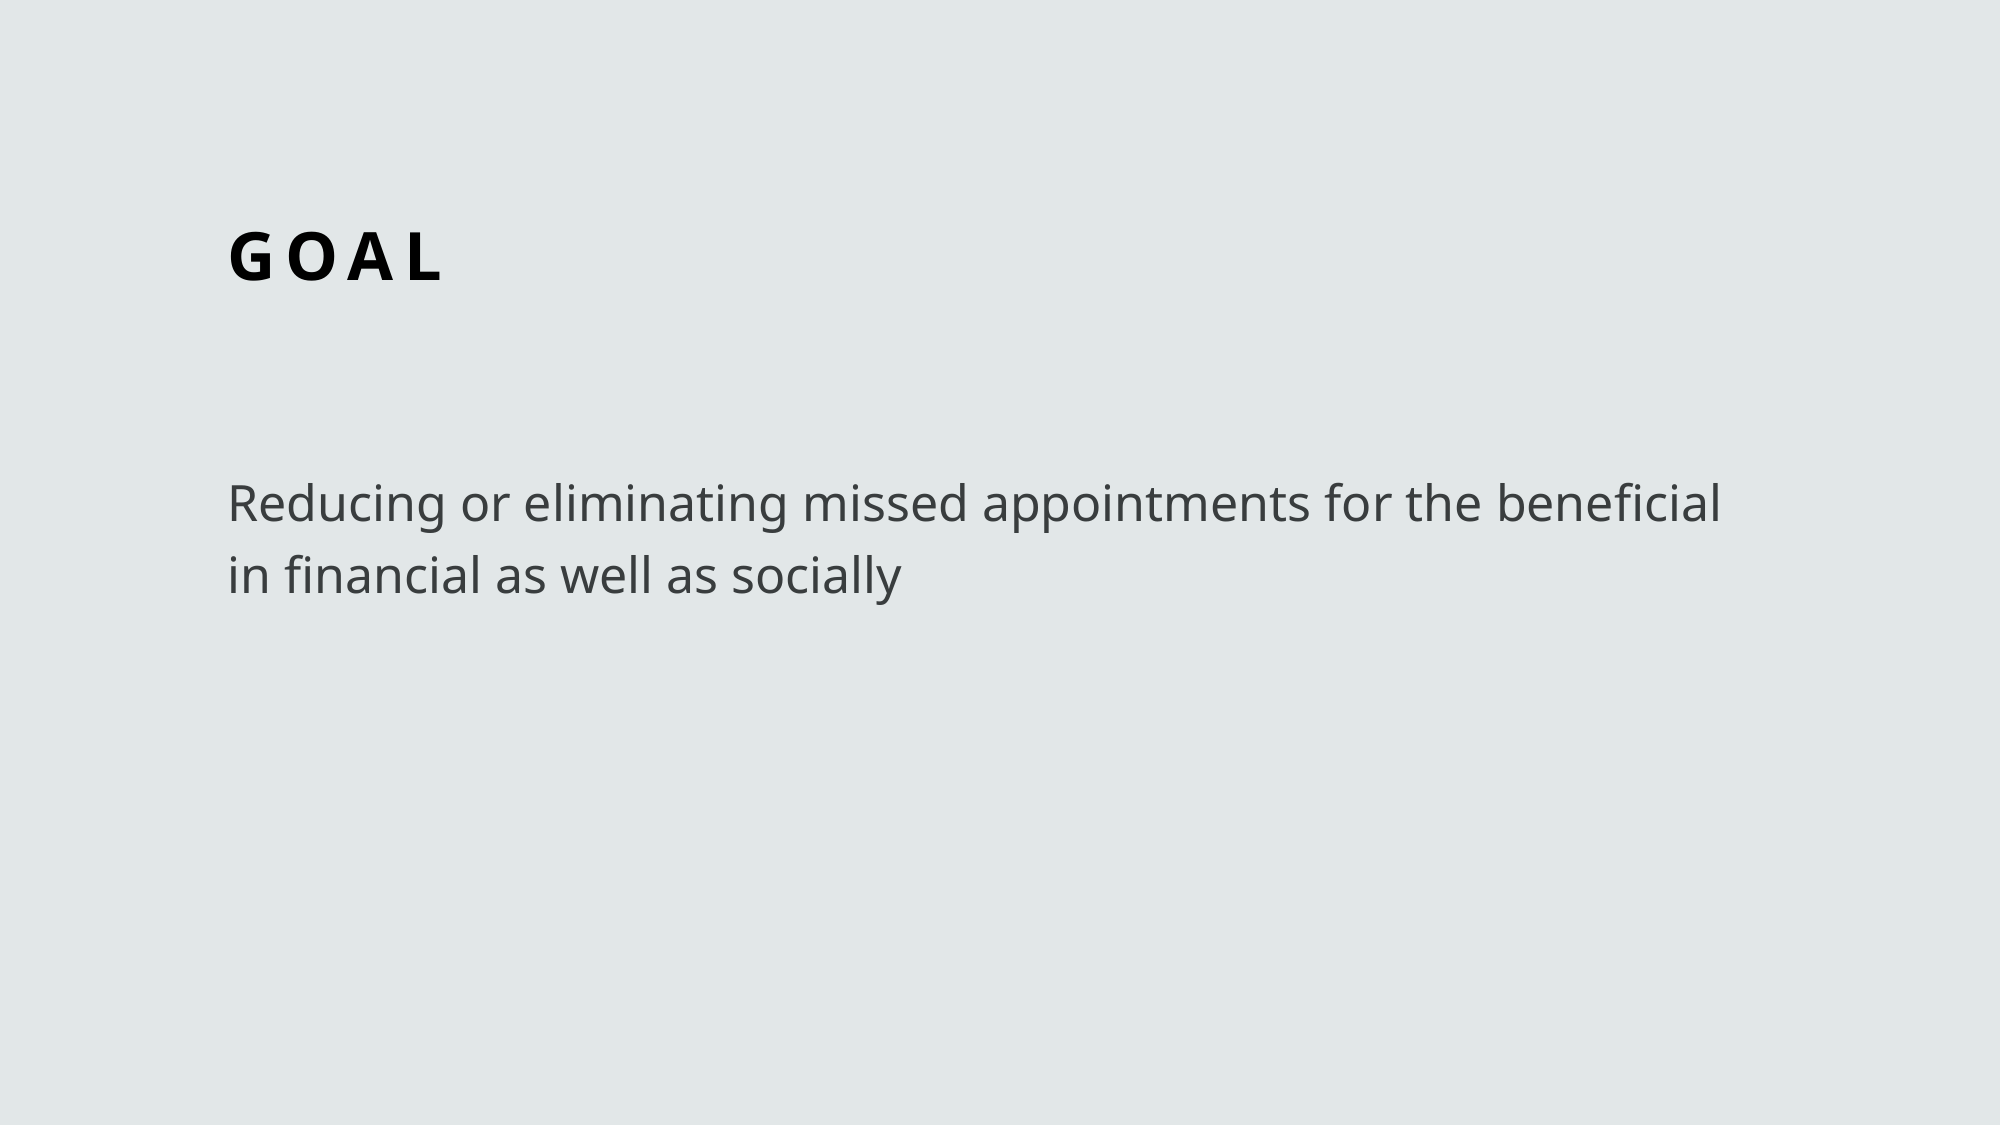

# GOAL
Reducing or eliminating missed appointments for the beneficial in financial as well as socially